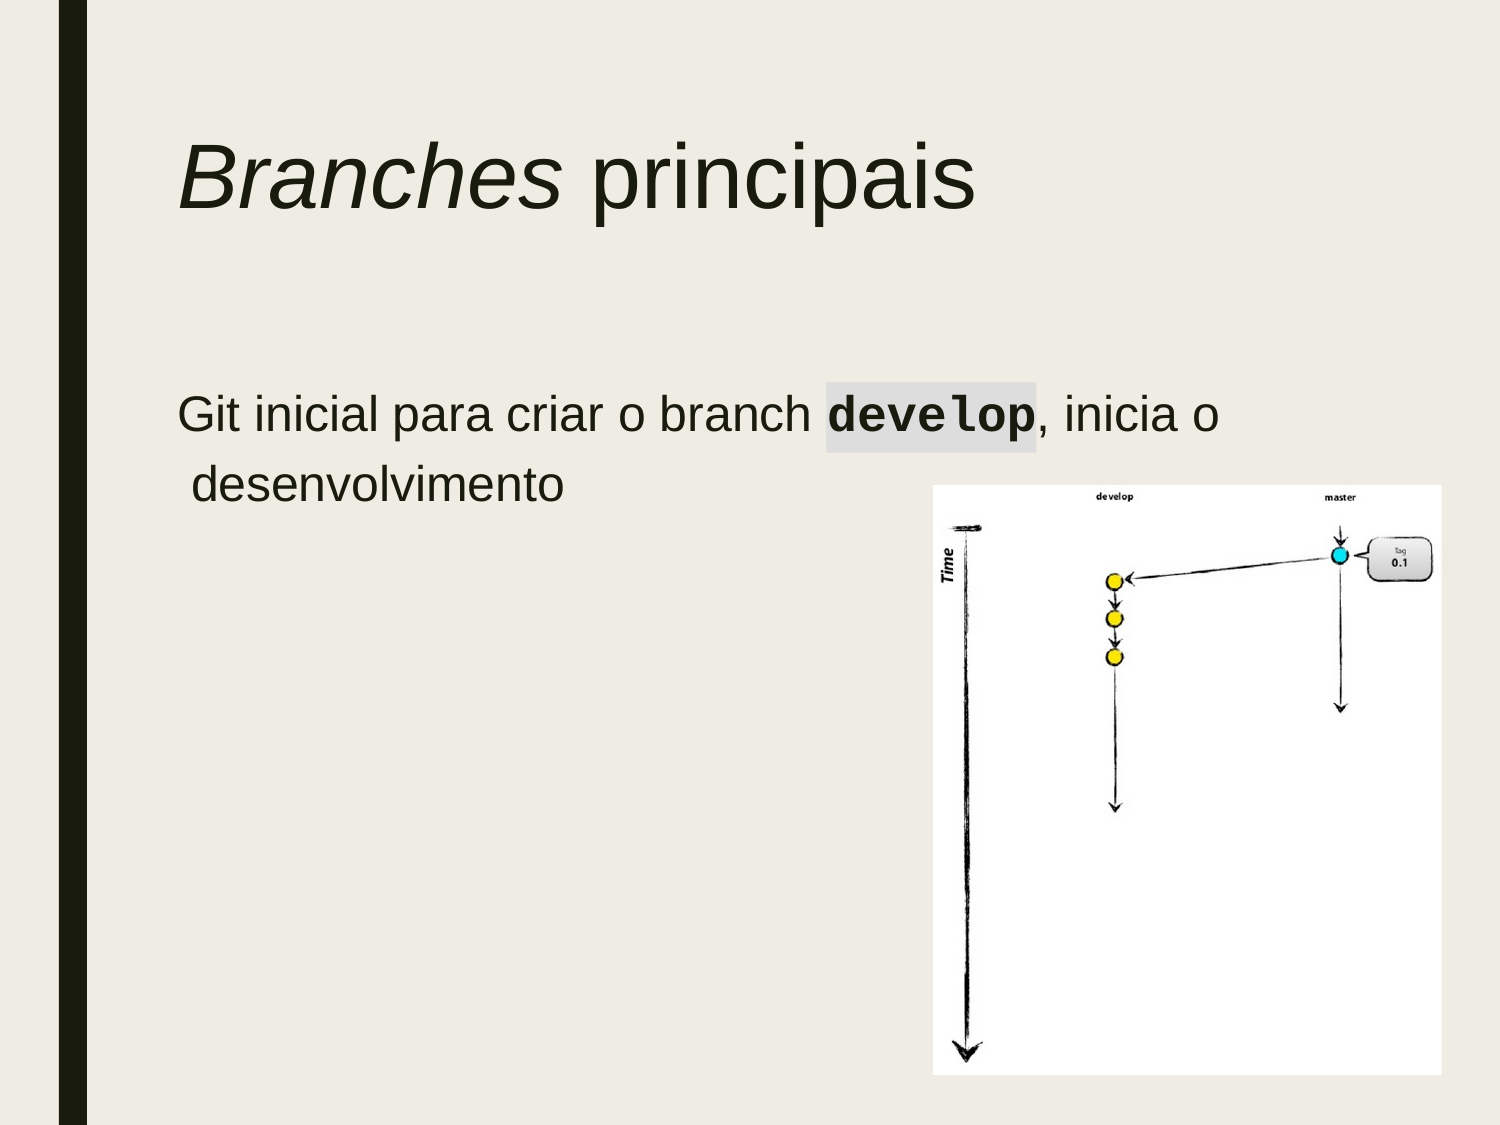

# Branches principais
Git inicial para criar o branch develop, inicia o desenvolvimento